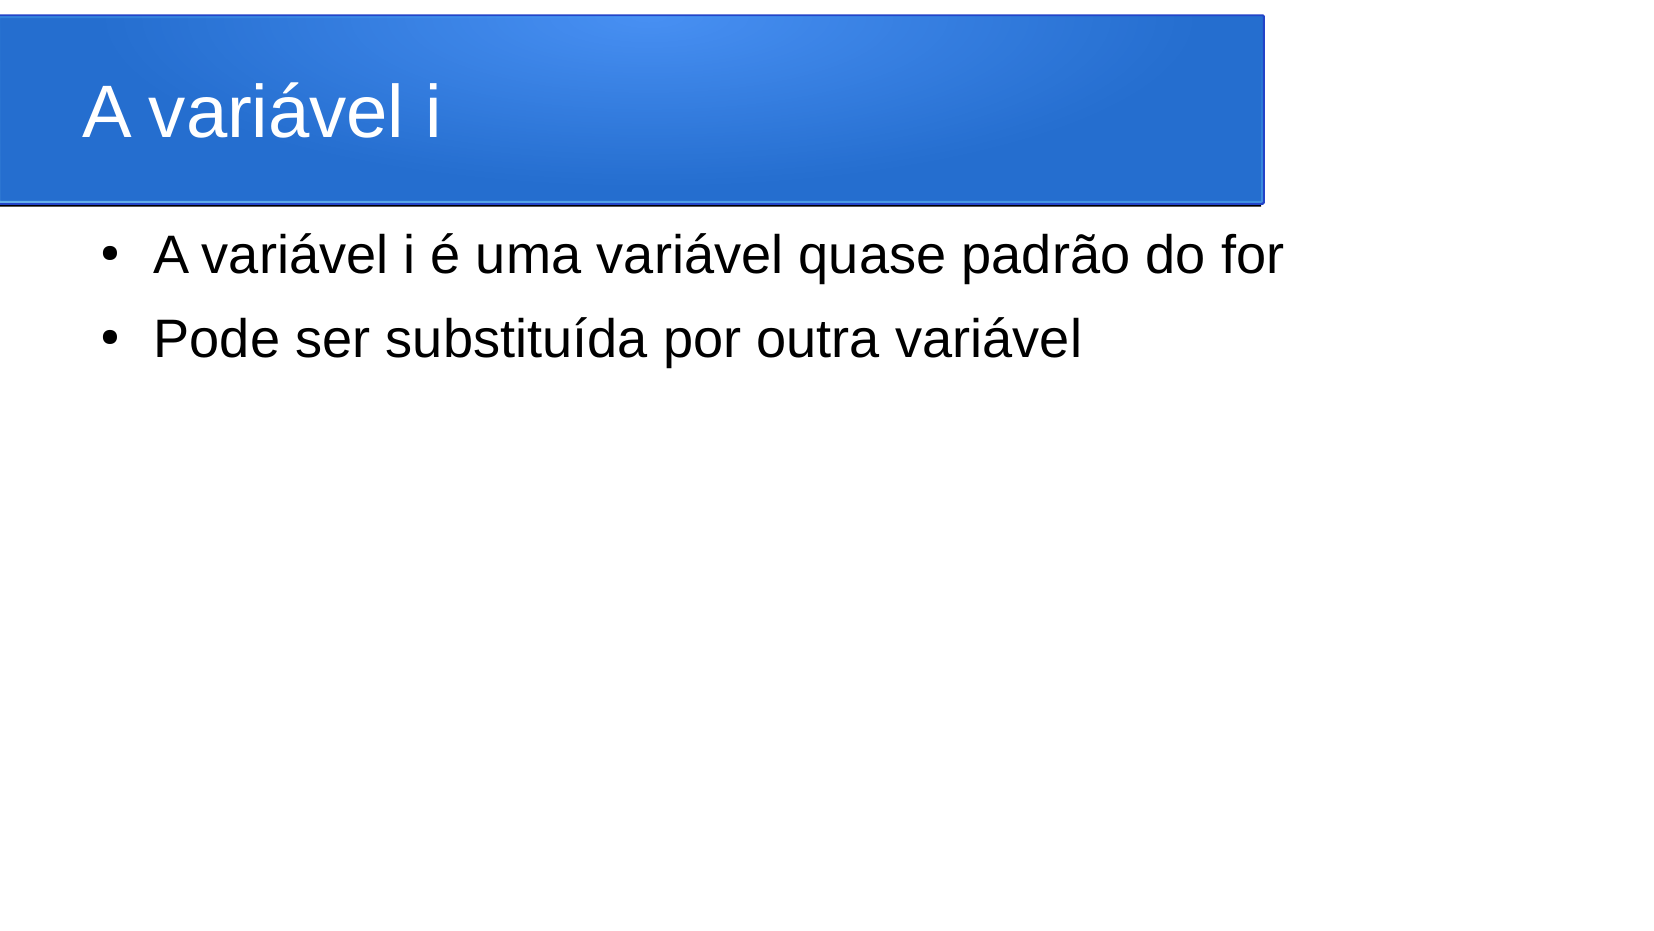

# A variável i
A variável i é uma variável quase padrão do for
Pode ser substituída por outra variável